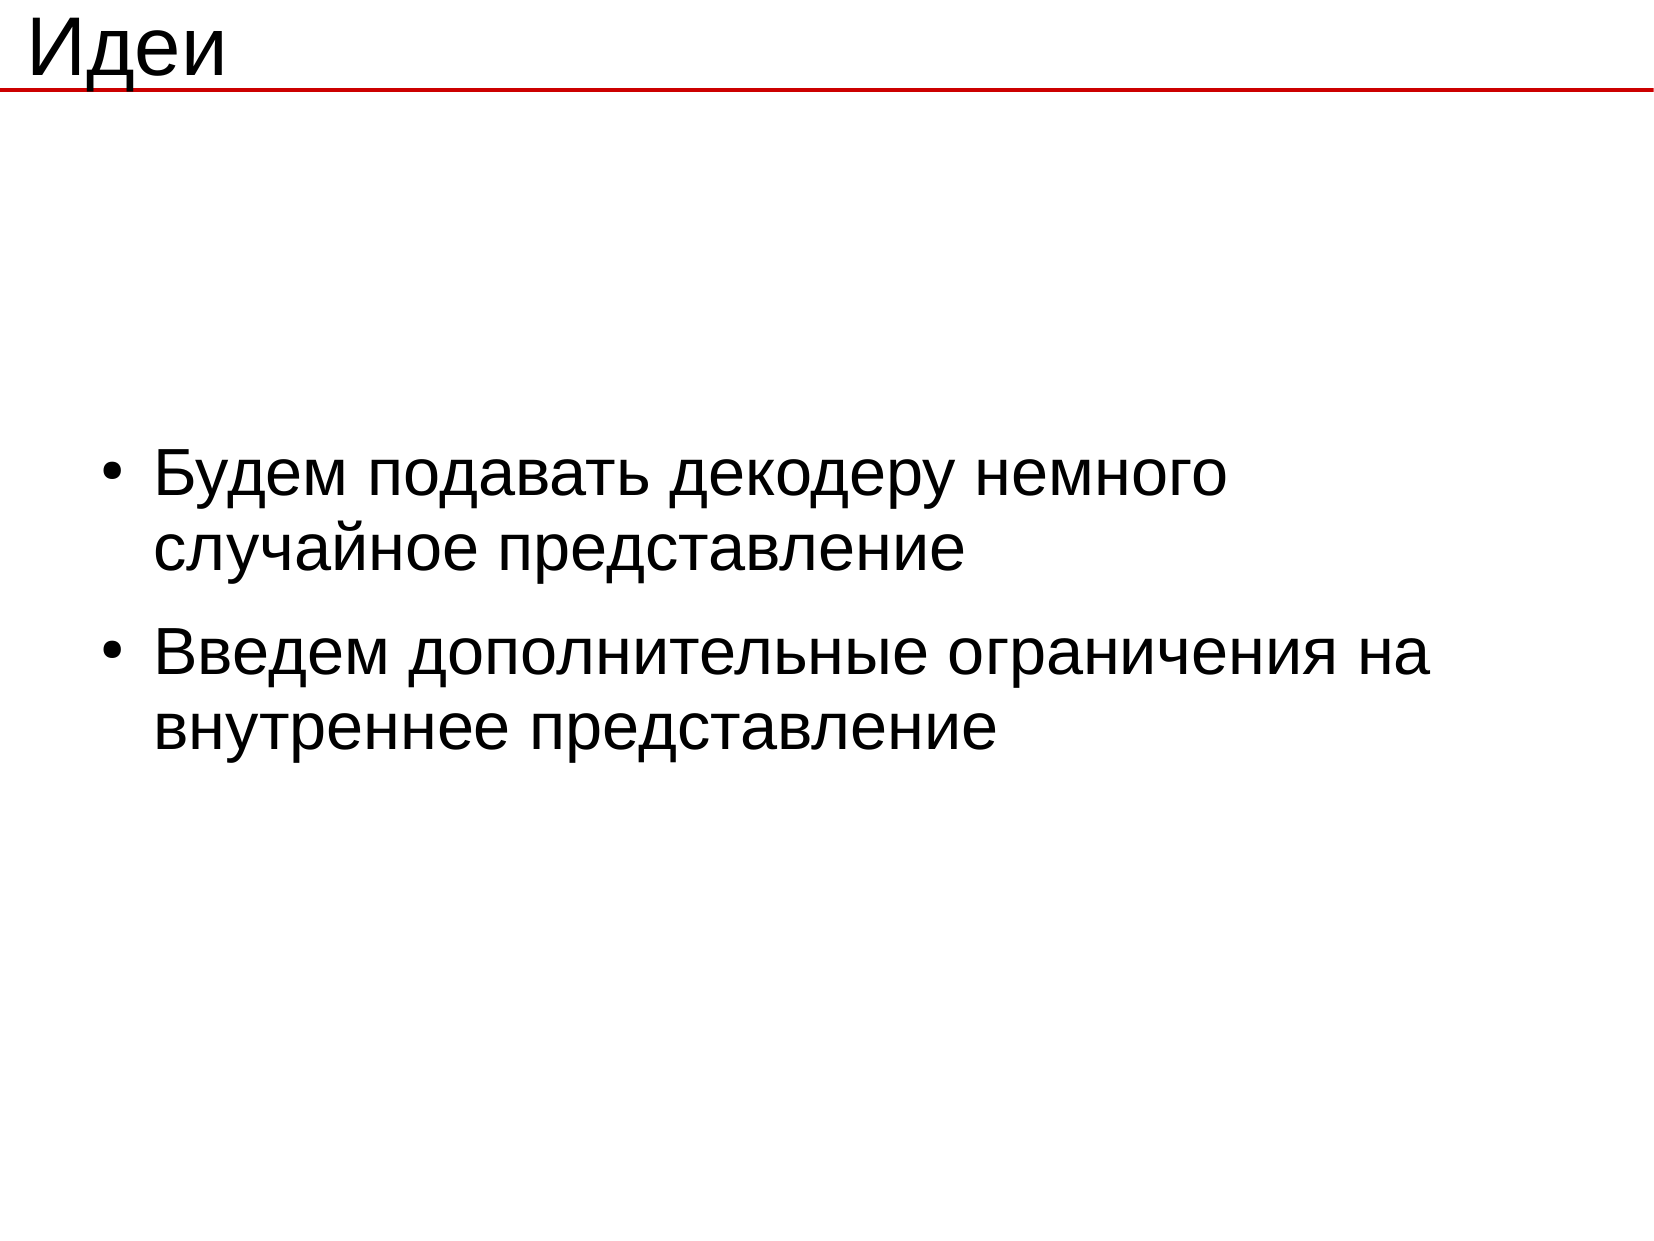

# Идеи
Будем подавать декодеру немного случайное представление
Введем дополнительные ограничения на внутреннее представление